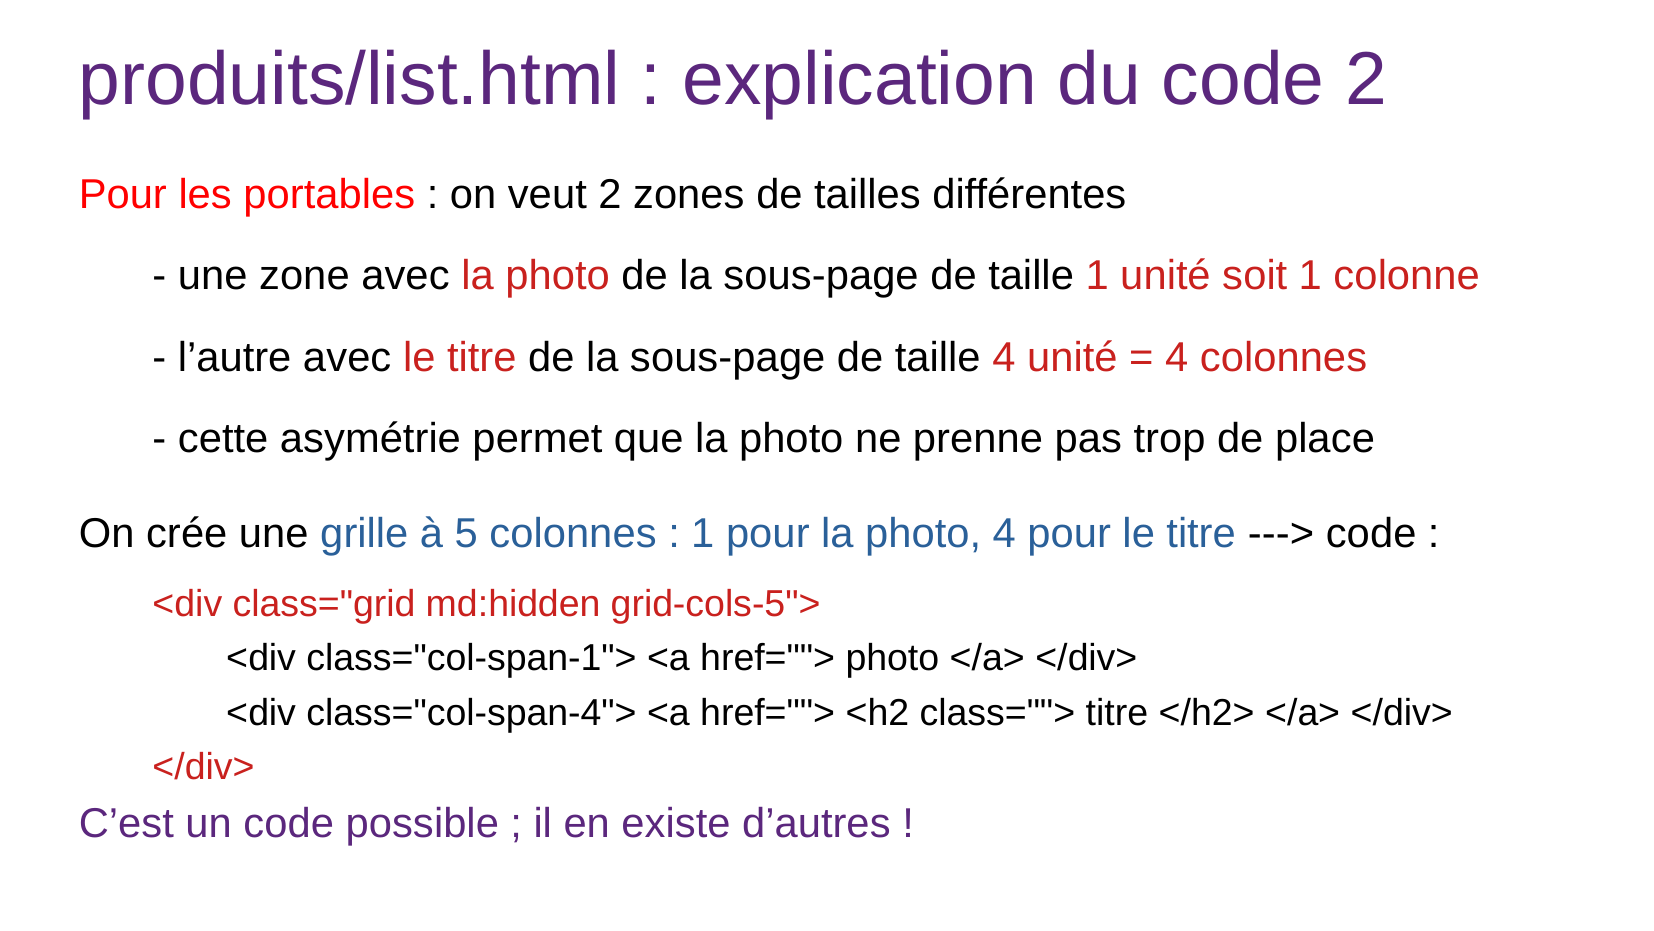

# produits/list.html : explication du code 2
Pour les portables : on veut 2 zones de tailles différentes
	- une zone avec la photo de la sous-page de taille 1 unité soit 1 colonne
	- l’autre avec le titre de la sous-page de taille 4 unité = 4 colonnes
	- cette asymétrie permet que la photo ne prenne pas trop de place
On crée une grille à 5 colonnes : 1 pour la photo, 4 pour le titre ---> code :
	<div class="grid md:hidden grid-cols-5">
		<div class="col-span-1"> <a href=""> photo </a> </div>
		<div class="col-span-4"> <a href=""> <h2 class=""> titre </h2> </a> </div>
	</div>
C’est un code possible ; il en existe d’autres !